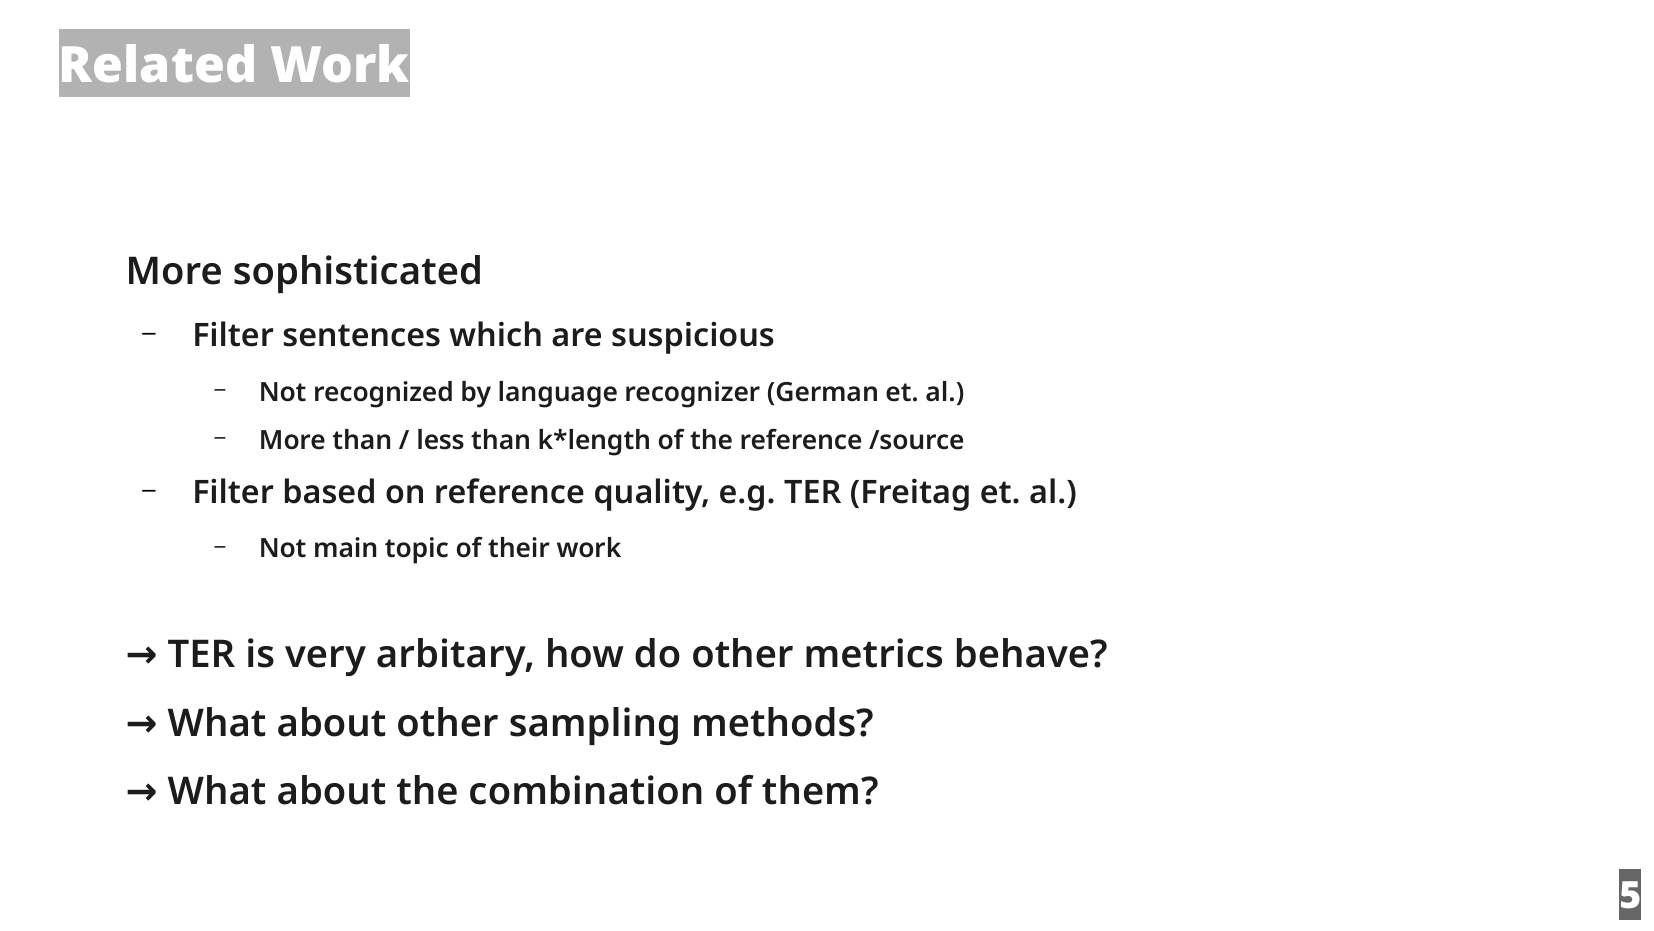

# Related Work
More sophisticated
Filter sentences which are suspicious
Not recognized by language recognizer (German et. al.)
More than / less than k*length of the reference /source
Filter based on reference quality, e.g. TER (Freitag et. al.)
Not main topic of their work
→ TER is very arbitary, how do other metrics behave?
→ What about other sampling methods?
→ What about the combination of them?